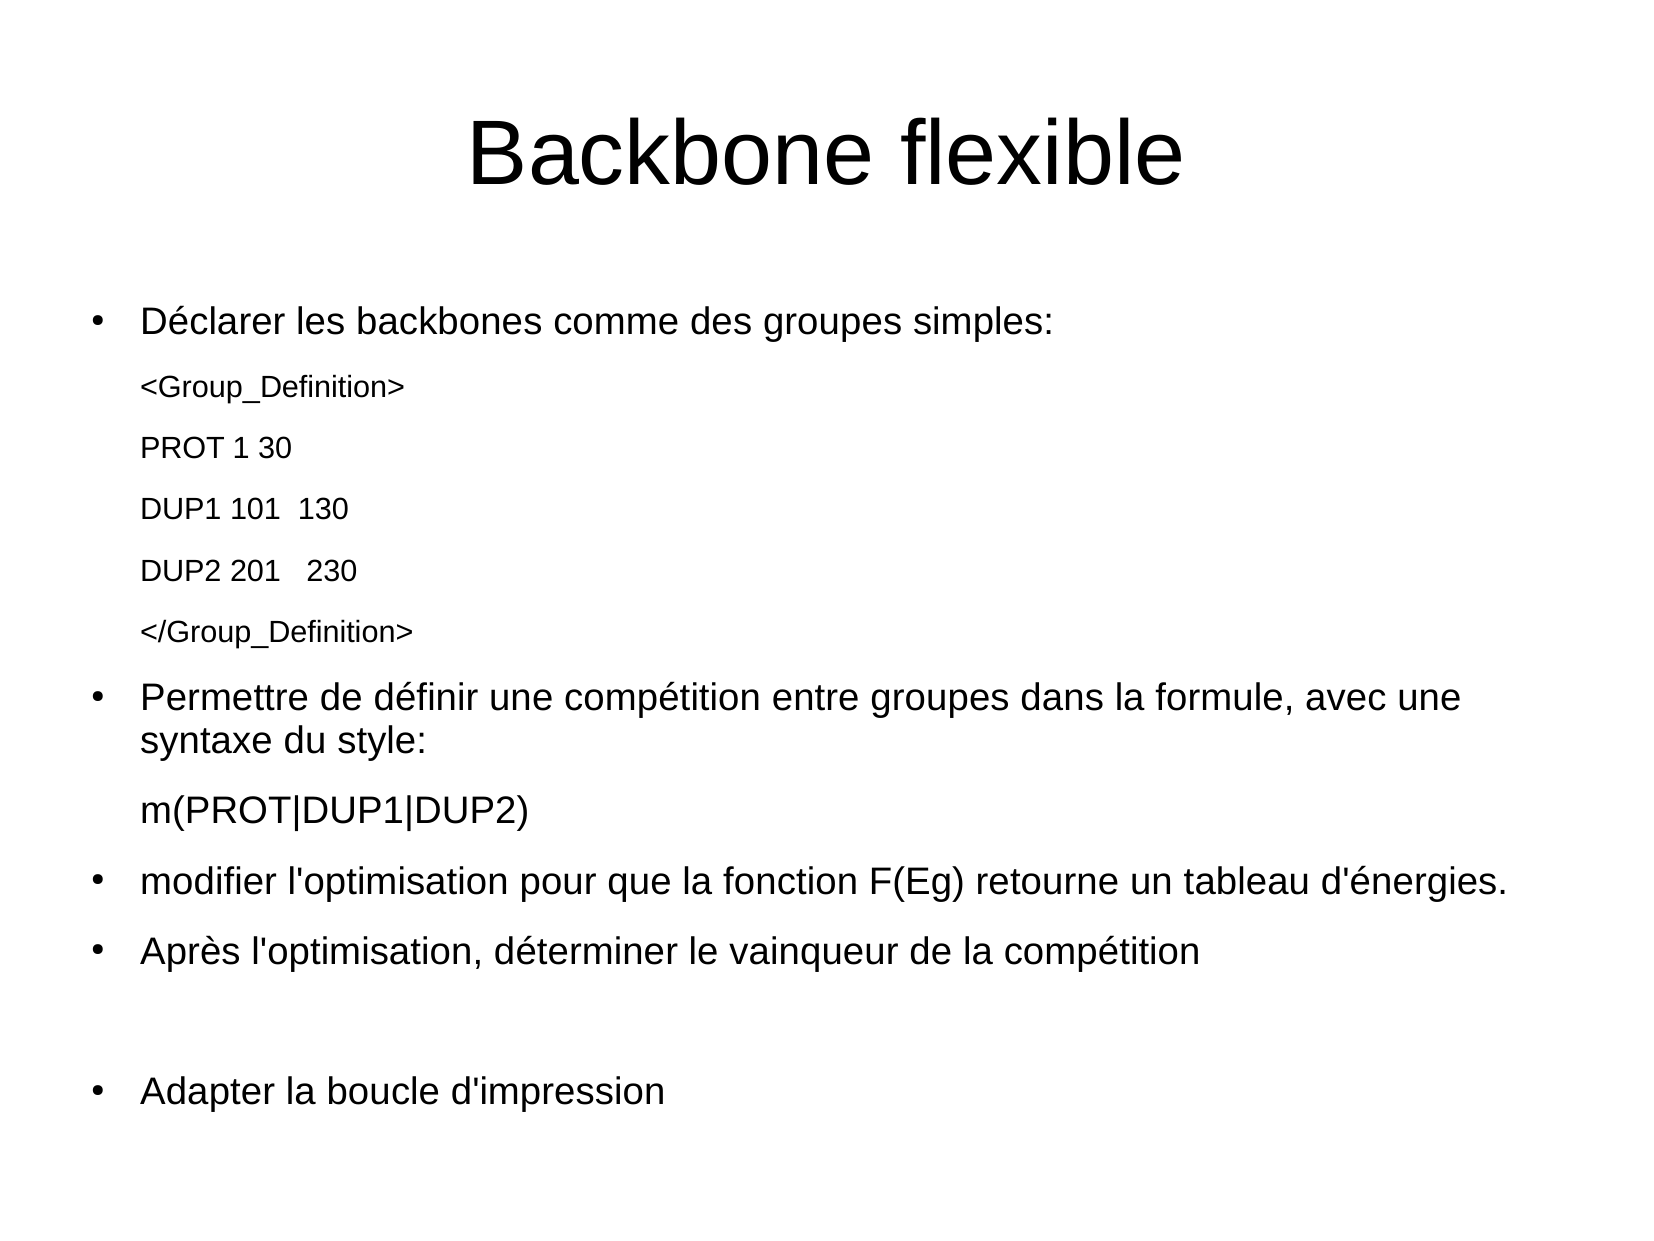

# Backbone flexible
Déclarer les backbones comme des groupes simples:
<Group_Definition>
PROT 1 30
DUP1 101 130
DUP2 201 230
</Group_Definition>
Permettre de définir une compétition entre groupes dans la formule, avec une syntaxe du style:
m(PROT|DUP1|DUP2)
modifier l'optimisation pour que la fonction F(Eg) retourne un tableau d'énergies.
Après l'optimisation, déterminer le vainqueur de la compétition
Adapter la boucle d'impression